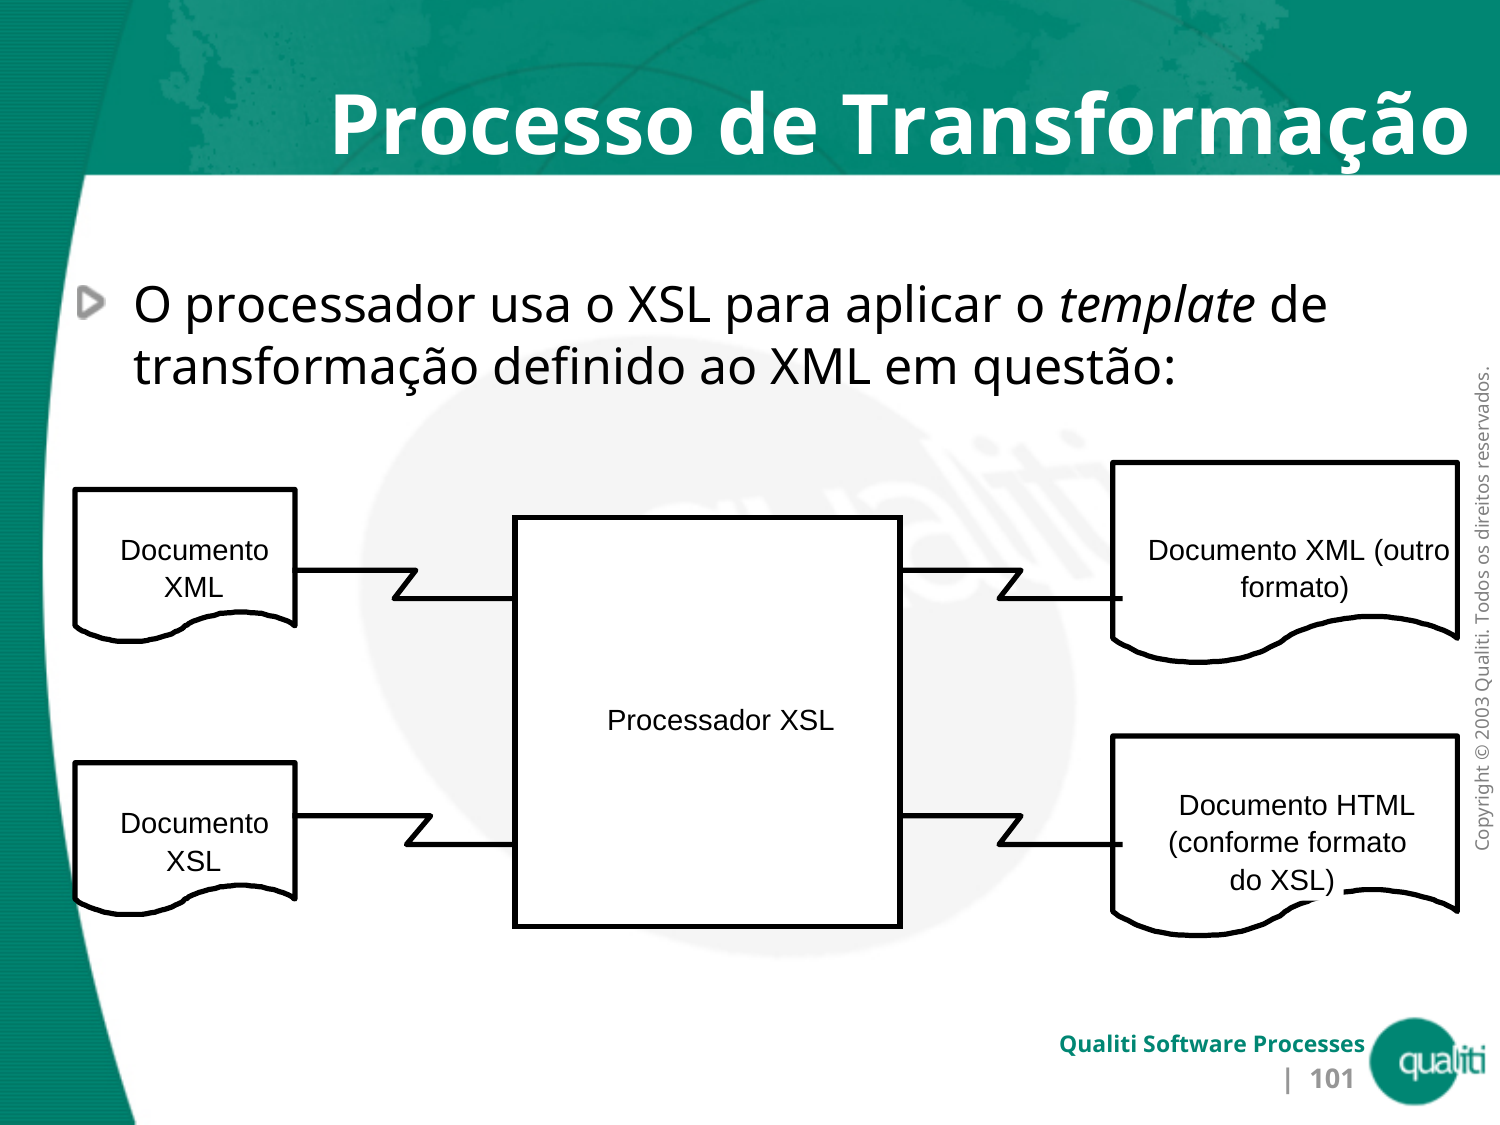

# Processo de Transformação
O processador usa o XSL para aplicar o template de transformação definido ao XML em questão:
Documento
Documento XML (outro
XML
formato)
Processador XSL
Documento HTML
Documento
(conforme formato
XSL
do XSL)